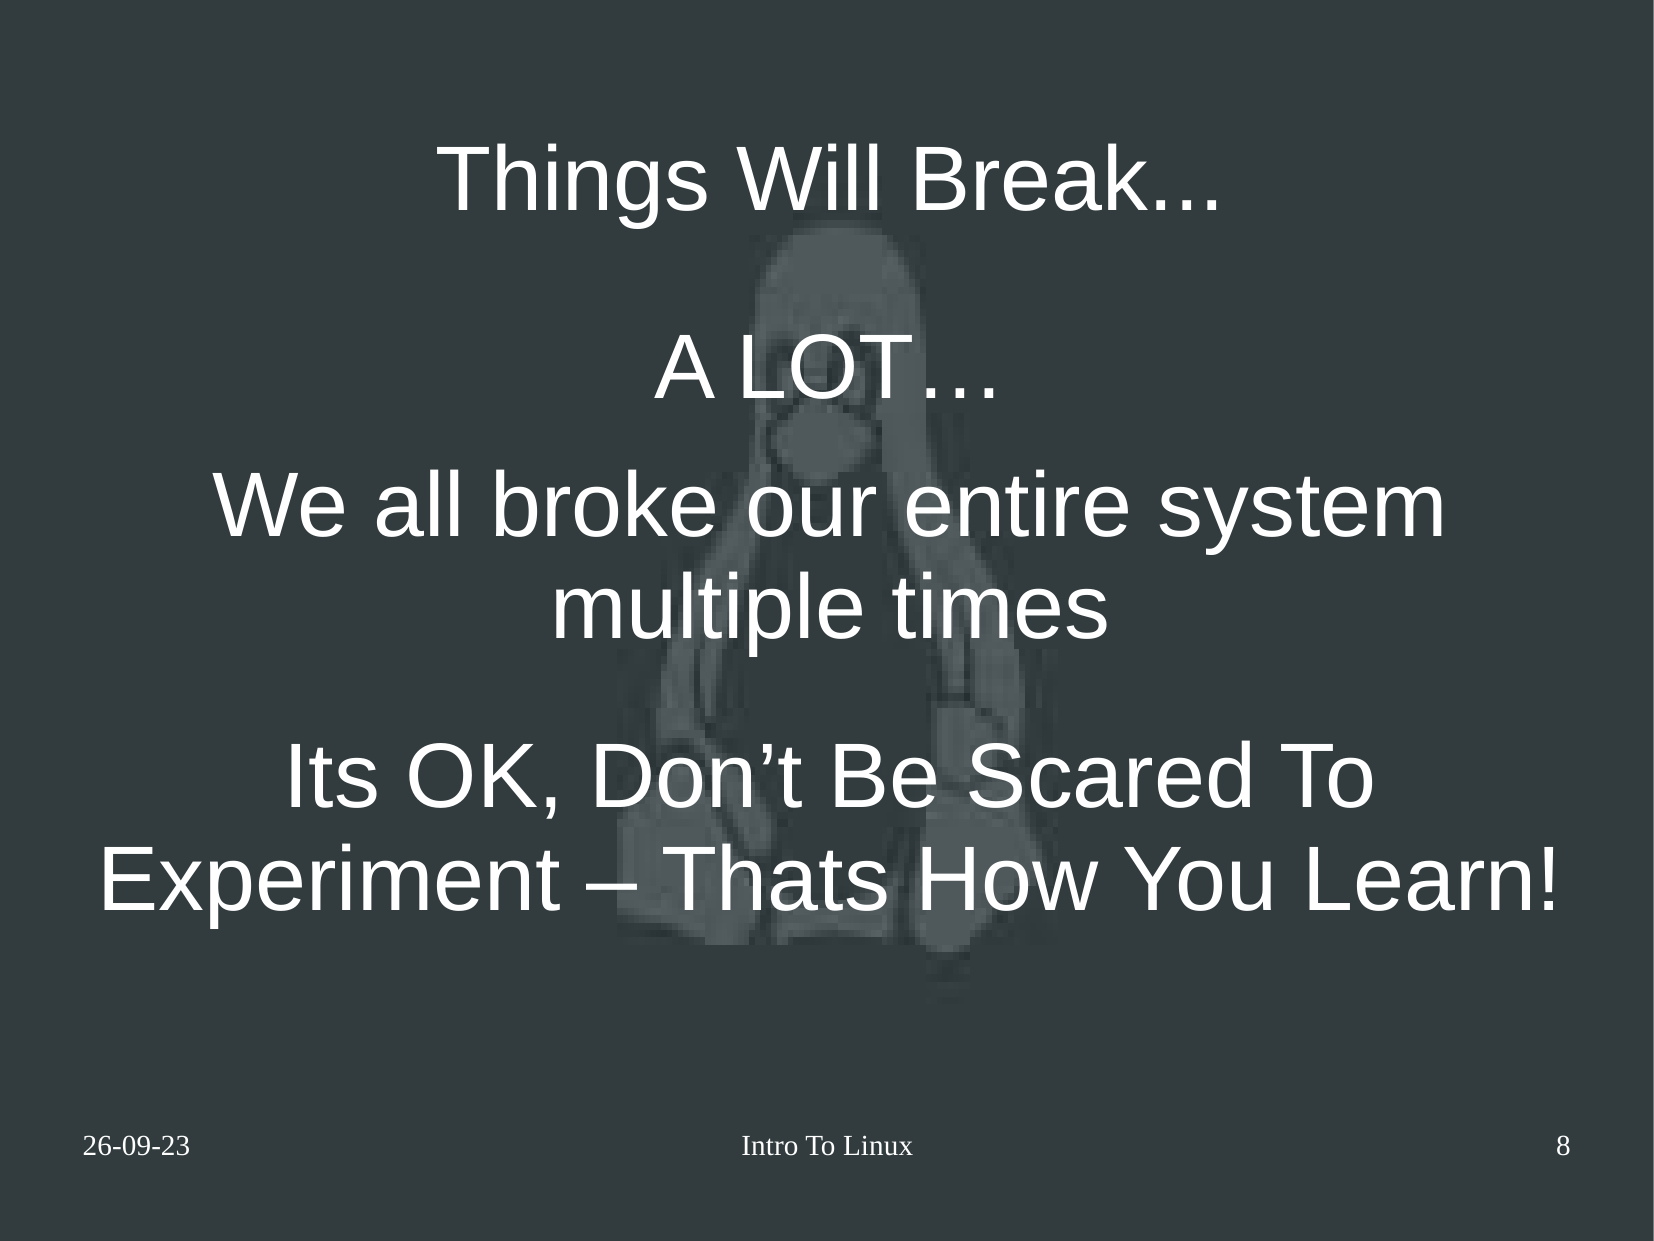

Things Will Break...
# A LOT…
We all broke our entire system multiple times
Its OK, Don’t Be Scared To Experiment – Thats How You Learn!
Intro To Linux
8